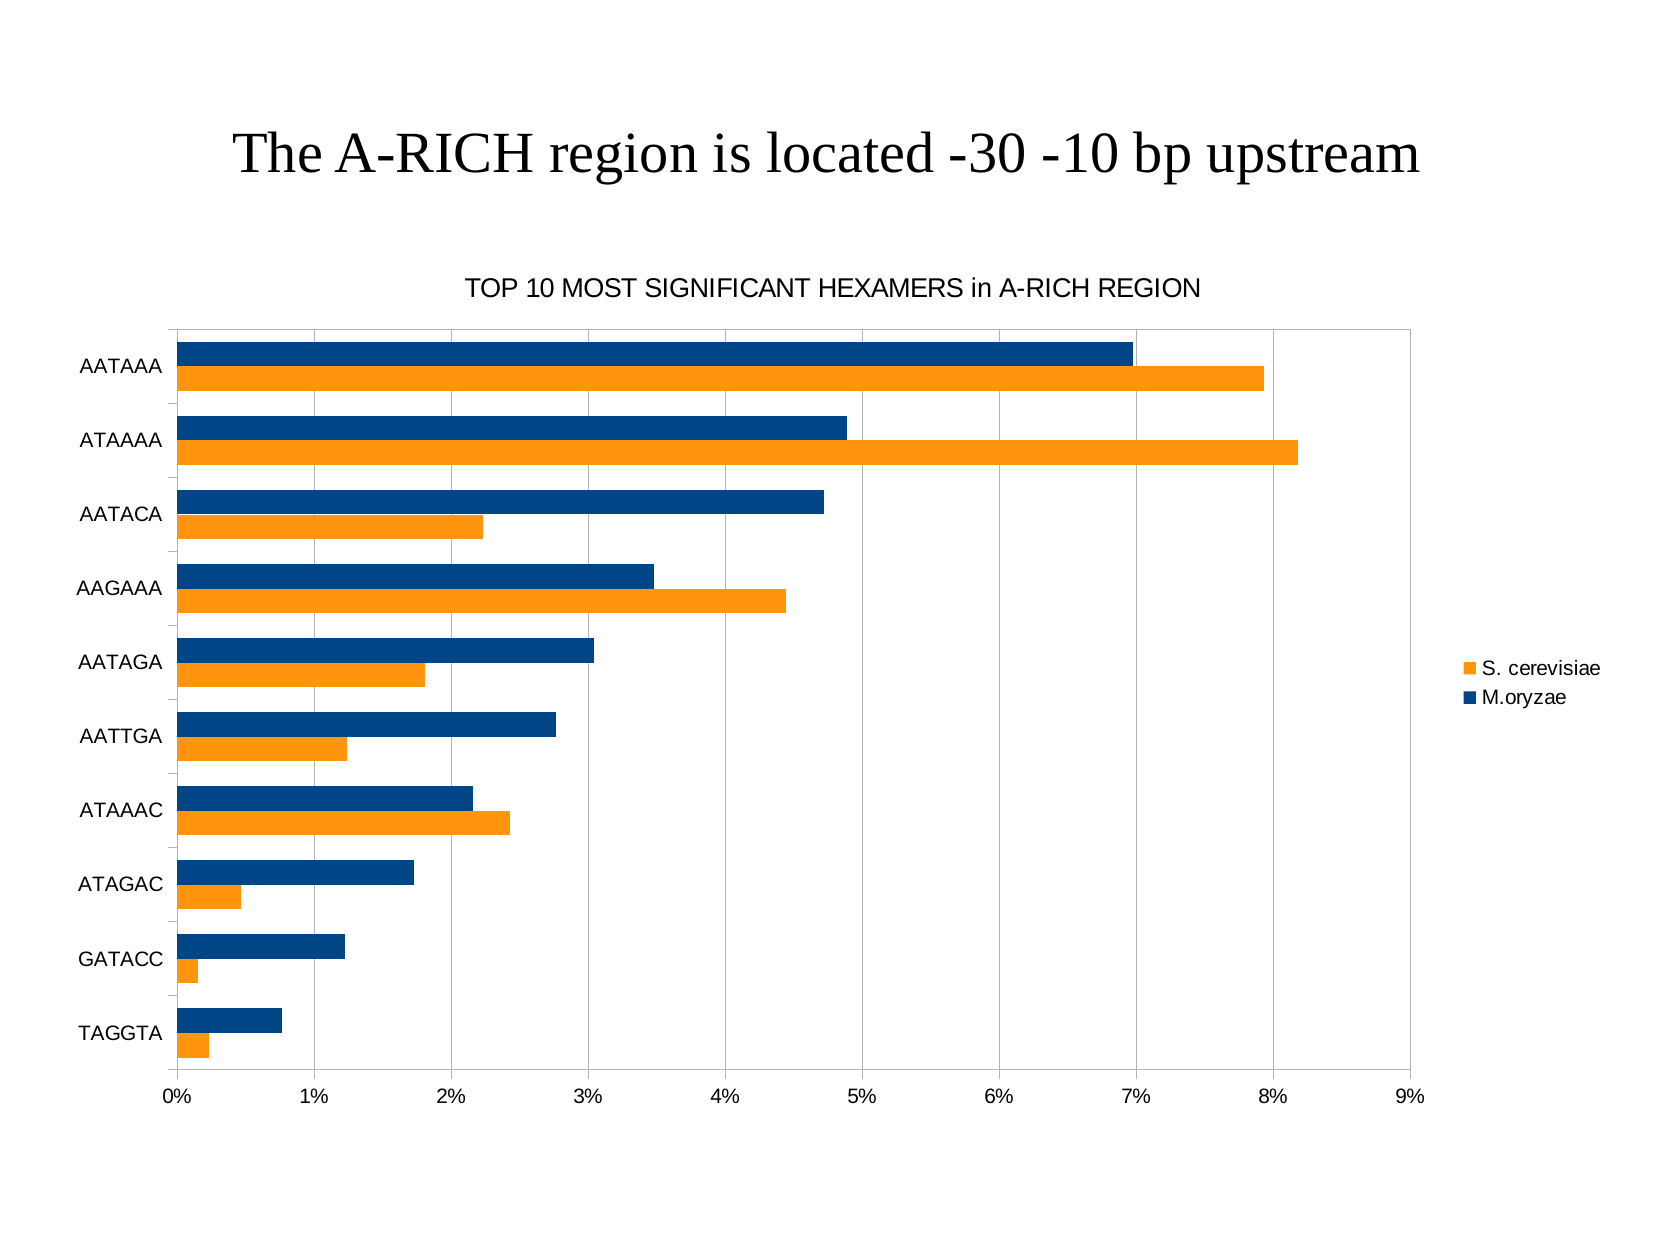

# The A-RICH region is located -30 -10 bp upstream
### Chart: TOP 10 MOST SIGNIFICANT HEXAMERS in A-RICH REGION
| Category | M.oryzae | S. cerevisiae |
|---|---|---|
| AATAAA | 0.0697674418604651 | 0.0792994069783478 |
| ATAAAA | 0.0488881344423697 | 0.0817818231968004 |
| AATACA | 0.0471906297742319 | 0.0223417459660736 |
| AAGAAA | 0.0347988456968257 | 0.0444076679078748 |
| AATAGA | 0.0303853335596673 | 0.0180664735898497 |
| AATTGA | 0.0276693260906467 | 0.0124120810922631 |
| ATAAAC | 0.0215583092853505 | 0.0242725141359812 |
| ATAGAC | 0.0173145476150059 | 0.00468900841263274 |
| GATACC | 0.0122220336105924 | 0.00151703213349883 |
| TAGGTA | 0.00763877100662027 | 0.00234450420631637 |